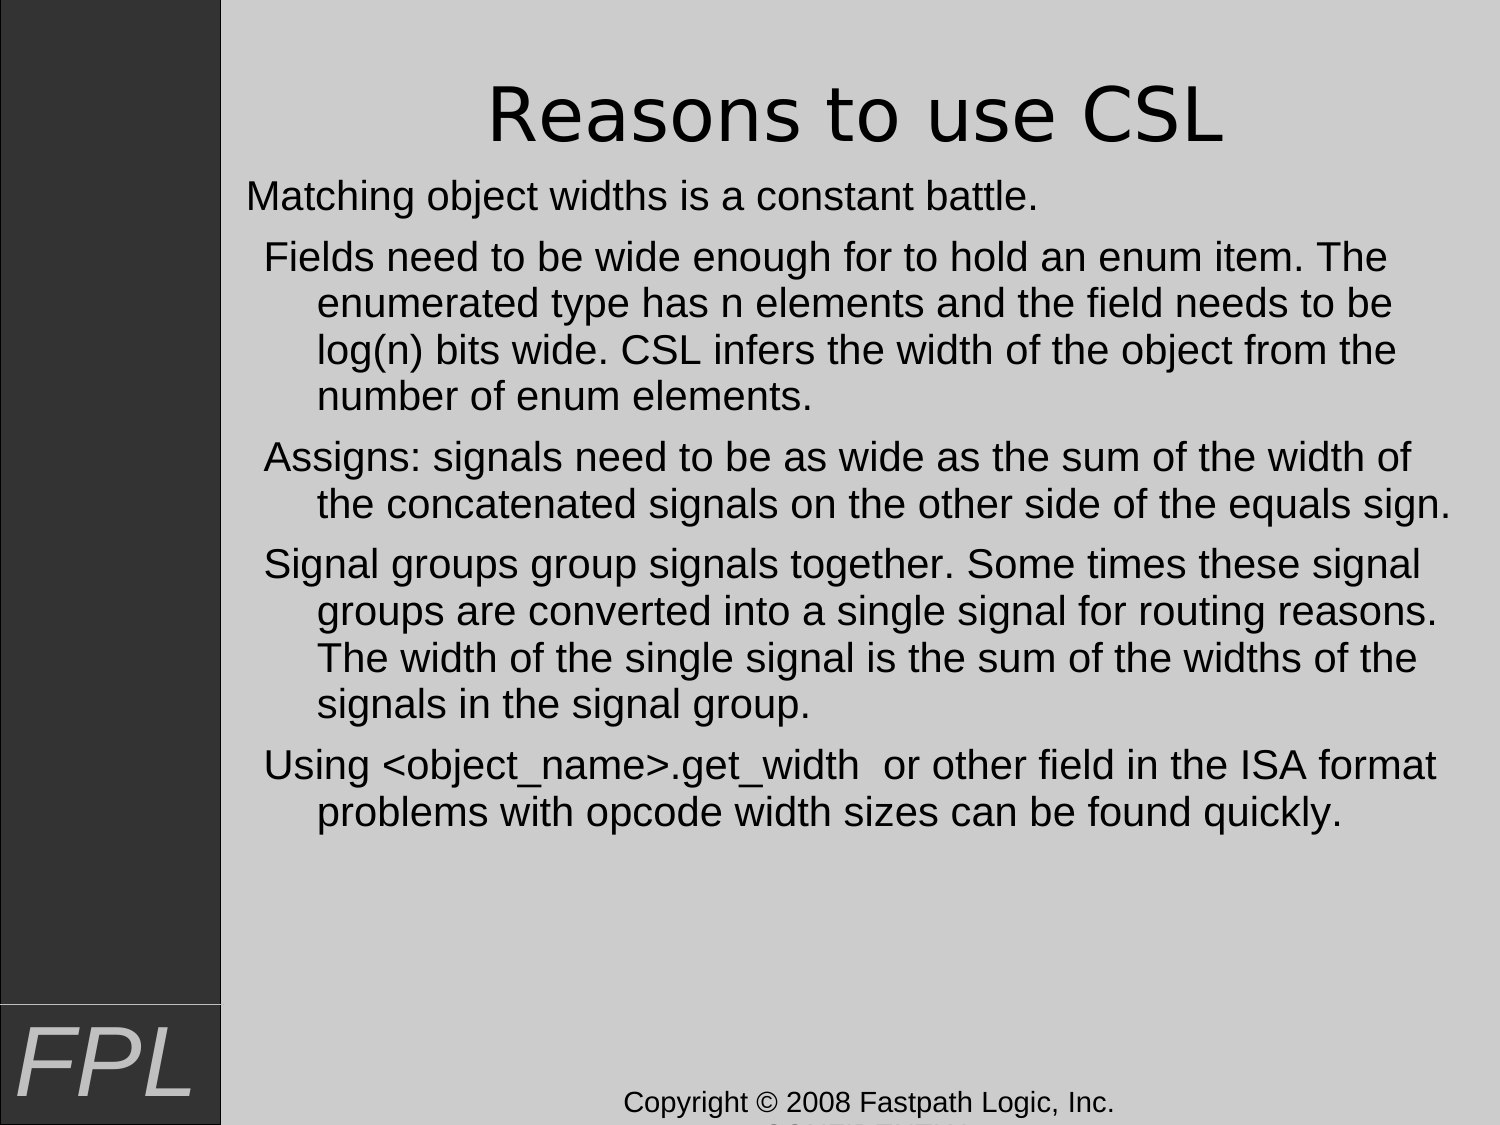

# Reasons to use CSL
Matching object widths is a constant battle.
Fields need to be wide enough for to hold an enum item. The enumerated type has n elements and the field needs to be log(n) bits wide. CSL infers the width of the object from the number of enum elements.
Assigns: signals need to be as wide as the sum of the width of the concatenated signals on the other side of the equals sign.
Signal groups group signals together. Some times these signal groups are converted into a single signal for routing reasons. The width of the single signal is the sum of the widths of the signals in the signal group.
Using <object_name>.get_width or other field in the ISA format problems with opcode width sizes can be found quickly.